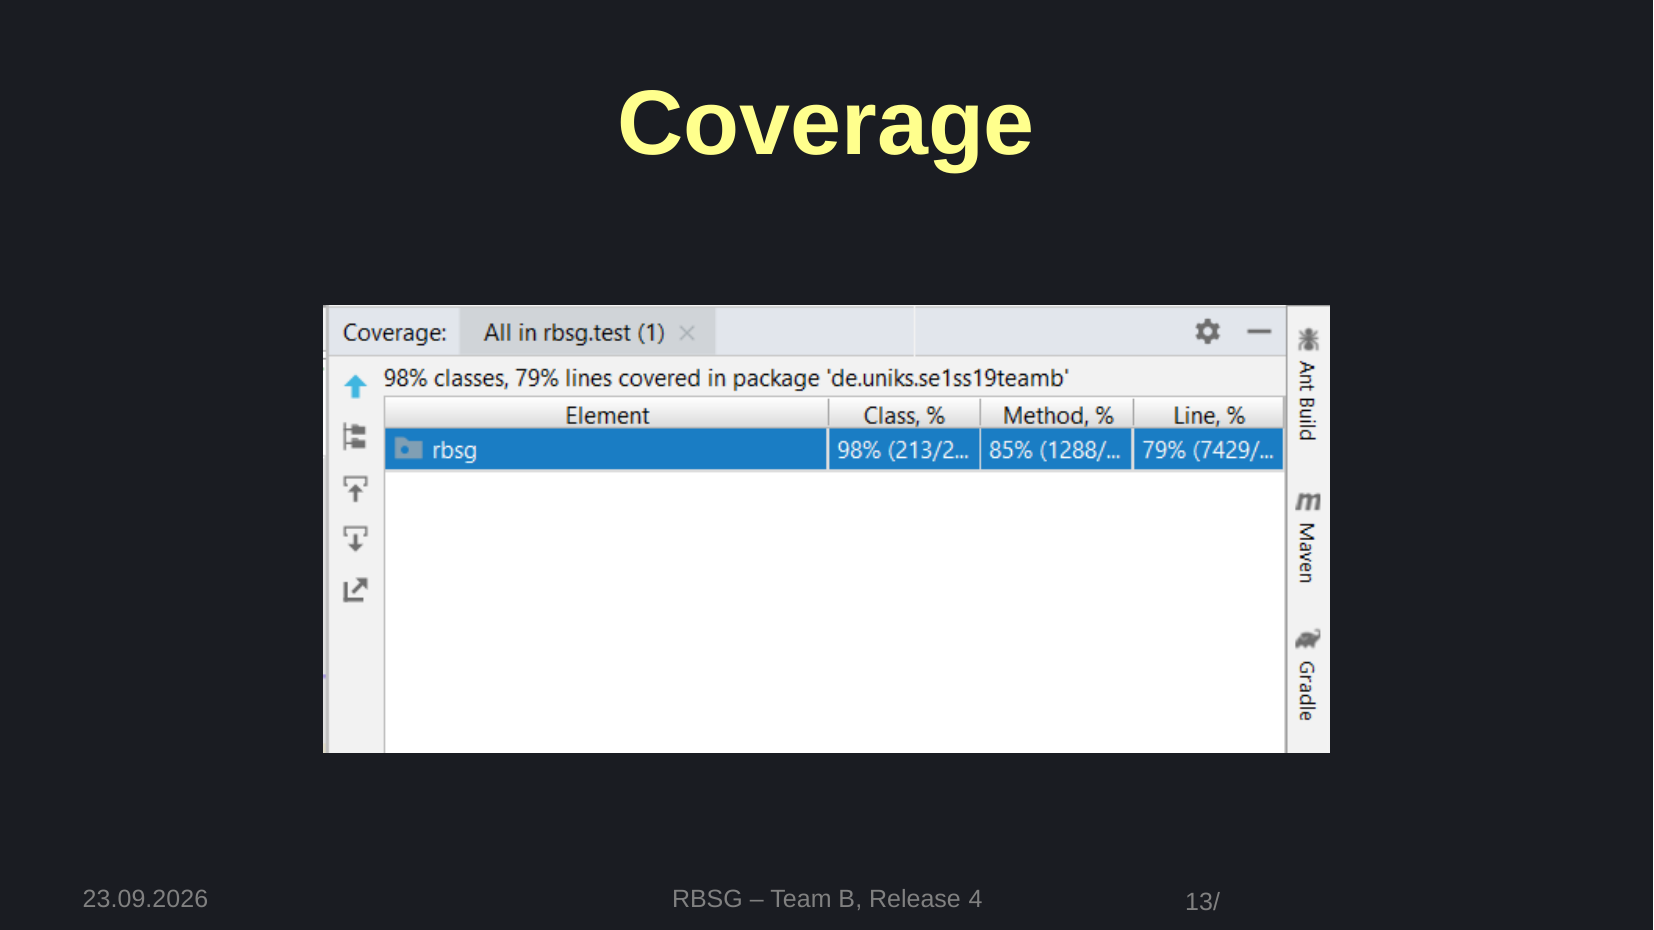

# Coverage
RBSG – Team B, Release 4
1/